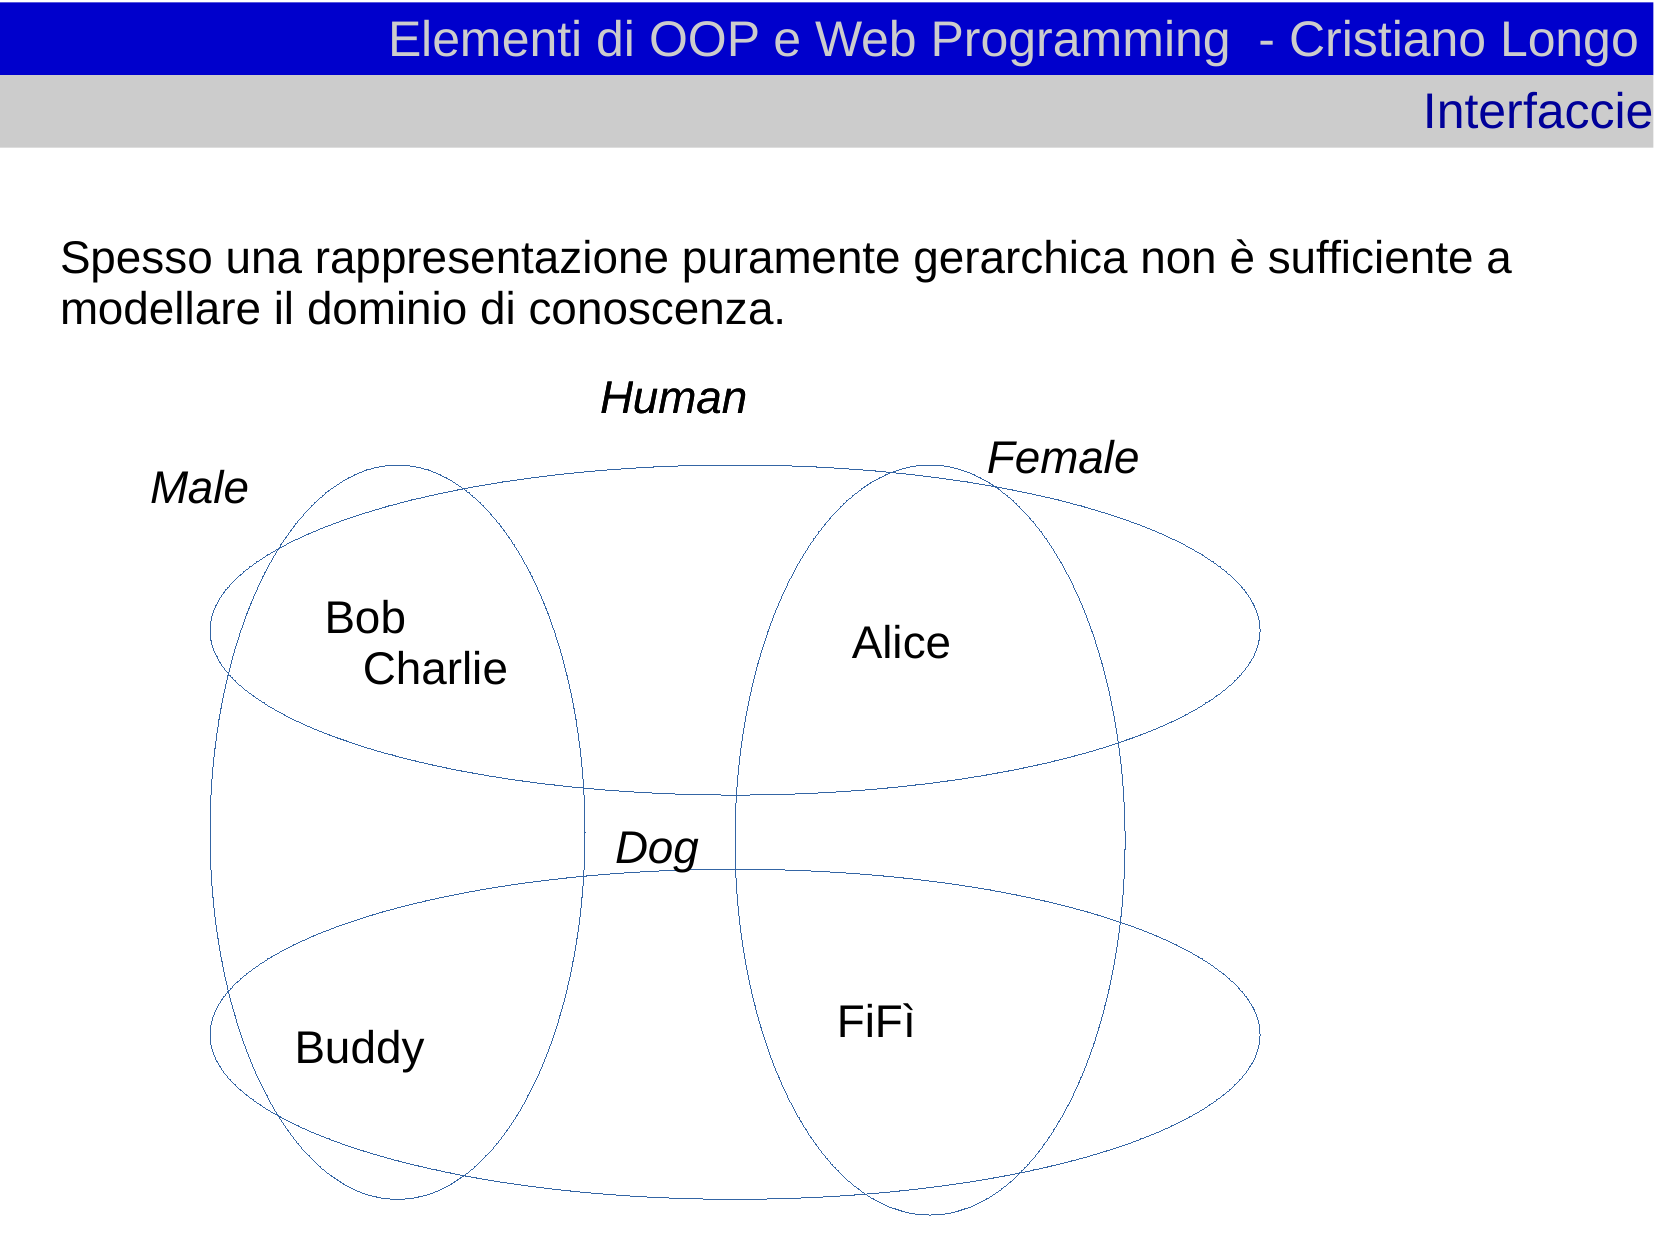

# Elementi di OOP e Web Programming - Cristiano Longo
Interfaccie
Spesso una rappresentazione puramente gerarchica non è sufficiente a modellare il dominio di conoscenza.
Human
Human
Female
Male
 Bob
 Charlie
Alice
Dog
FiFì
 Buddy